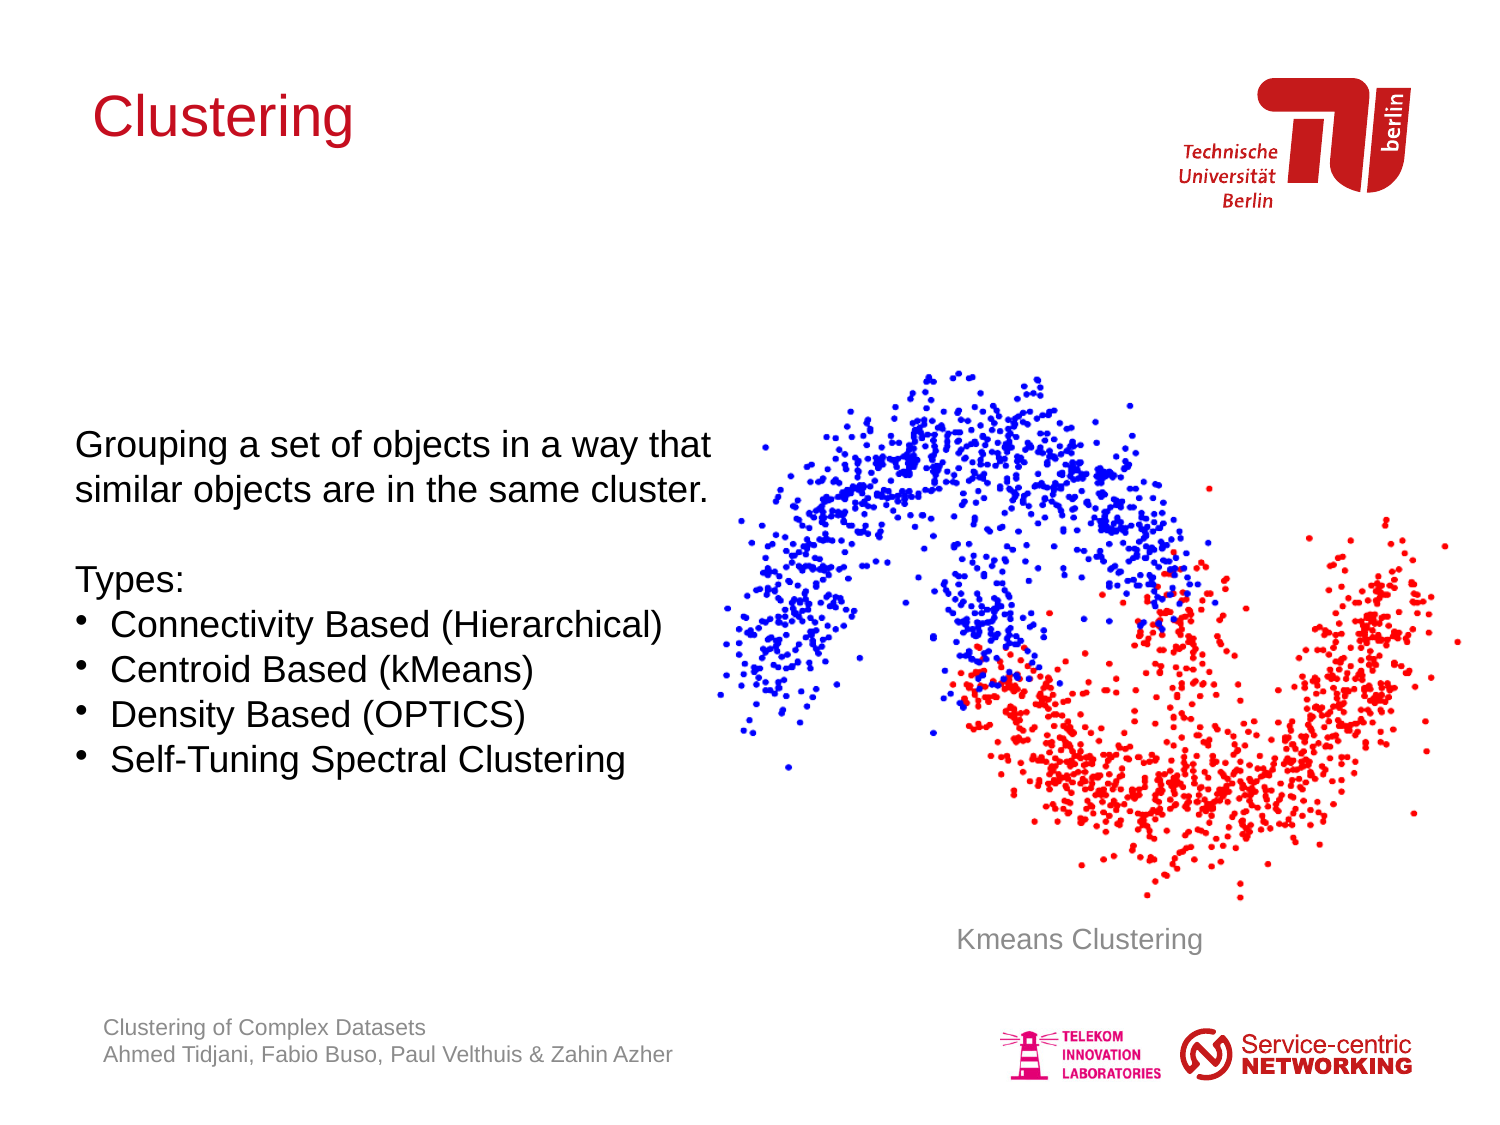

Clustering
Grouping a set of objects in a way that similar objects are in the same cluster.
Types:
Connectivity Based (Hierarchical)
Centroid Based (kMeans)
Density Based (OPTICS)
Self-Tuning Spectral Clustering
Kmeans Clustering
Clustering of Complex Datasets
Ahmed Tidjani, Fabio Buso, Paul Velthuis & Zahin Azher